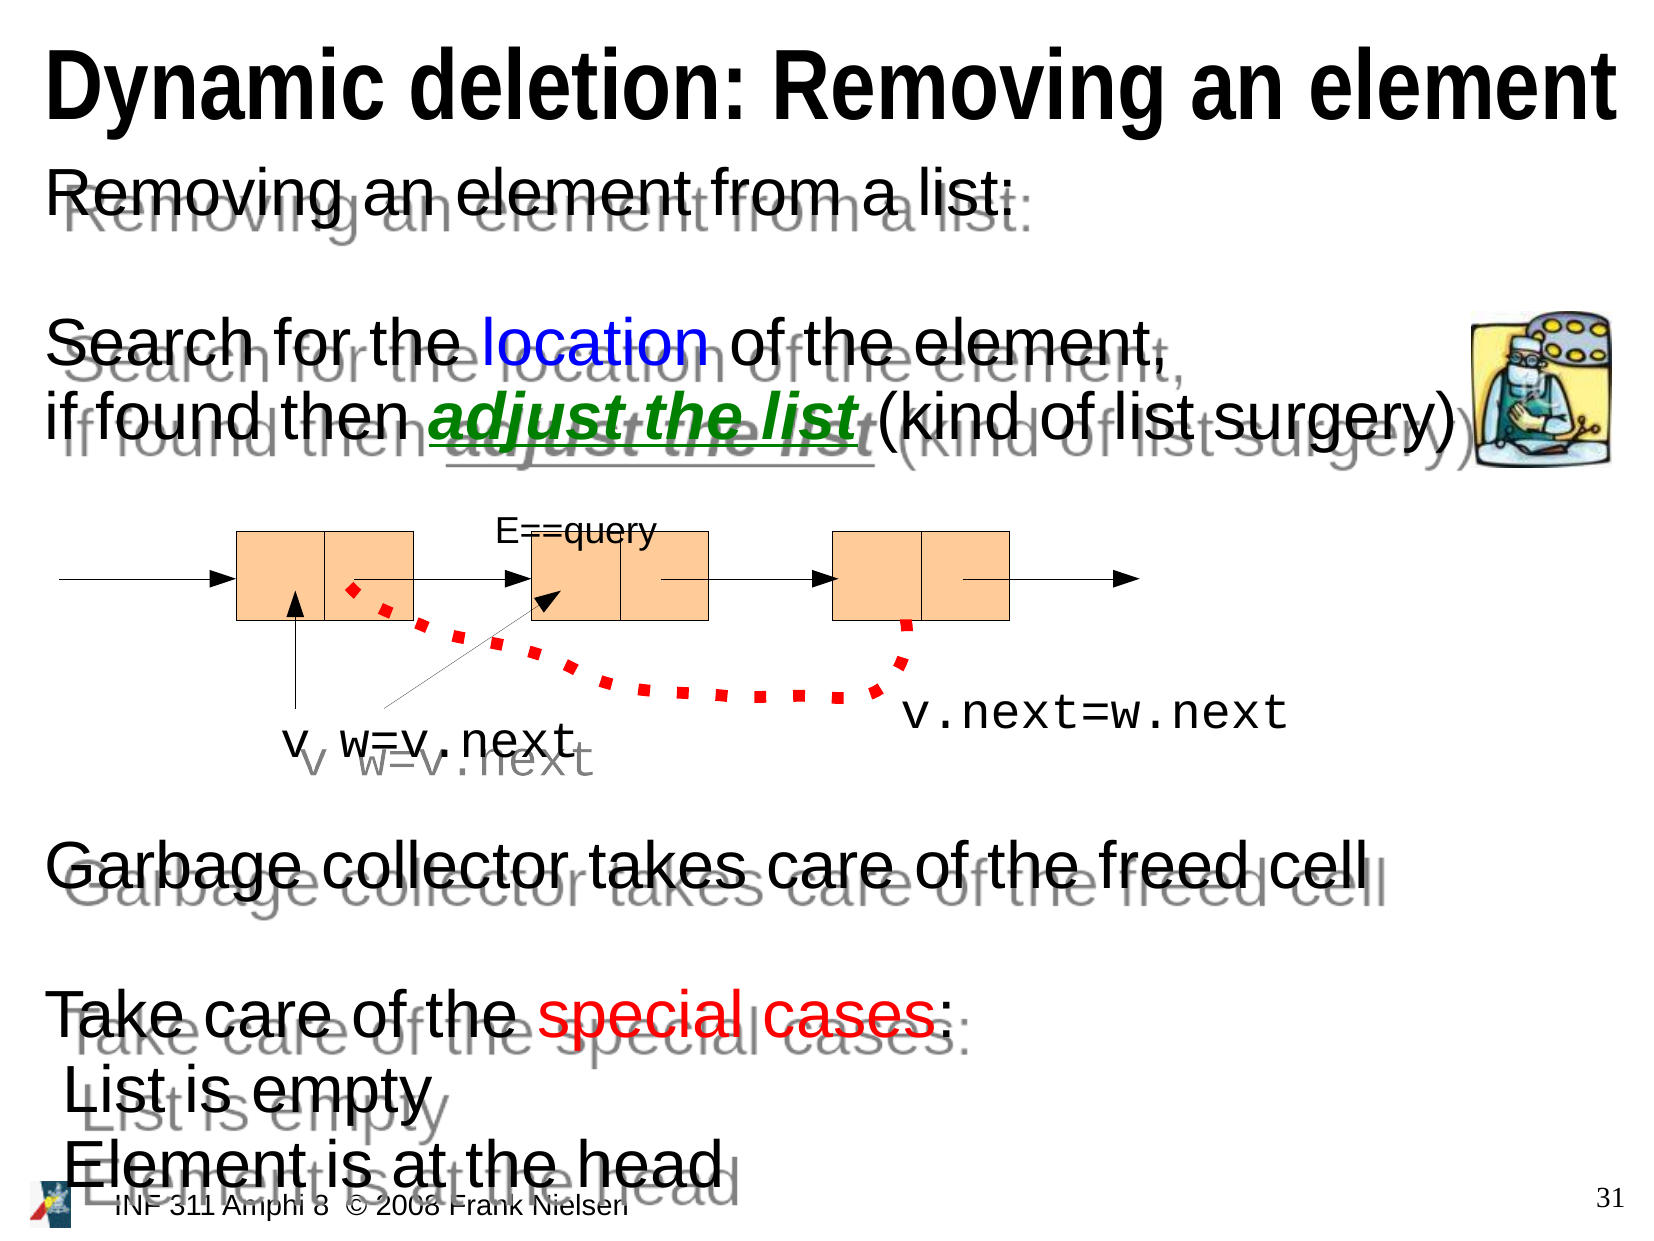

Dynamic deletion: Removing an element
Removing an element from a list:
Search for the location of the element,
if found then adjust the list (kind of list surgery)
Garbage collector takes care of the freed cell
Take care of the special cases:
 List is empty
 Element is at the head
E==query
v.next=w.next
v
w=v.next